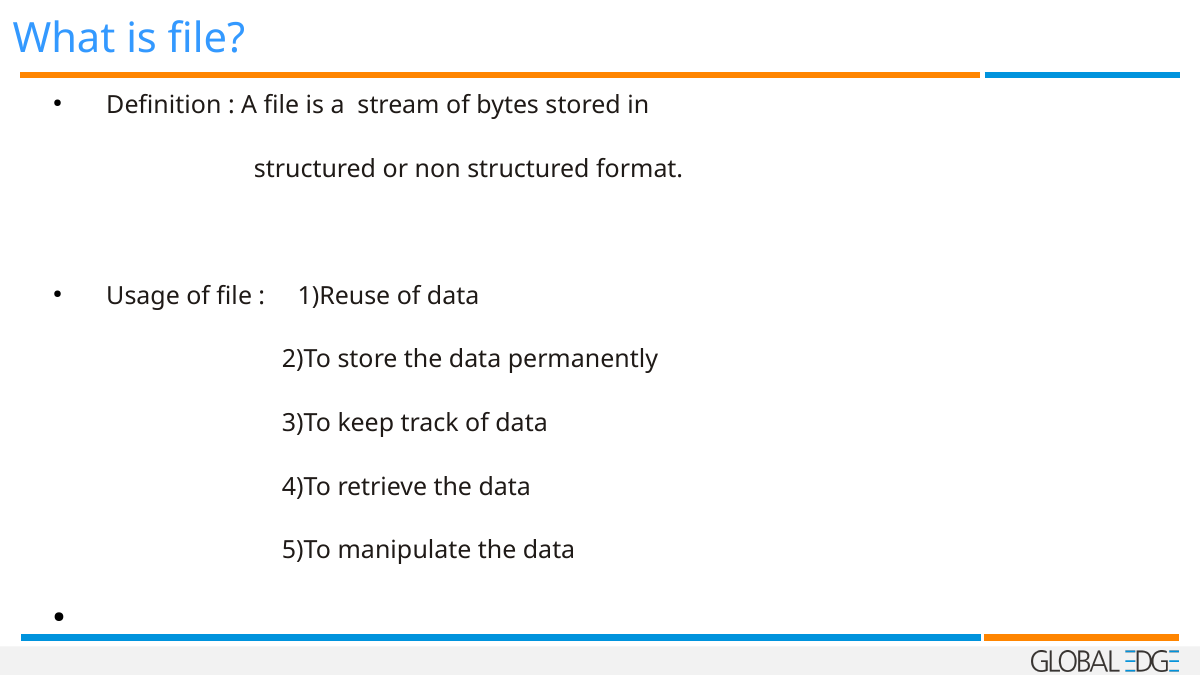

# What is file?
Definition : A file is a stream of bytes stored in
 		structured or non structured format.
Usage of file : 1)Reuse of data
 2)To store the data permanently
 3)To keep track of data
 4)To retrieve the data
 5)To manipulate the data